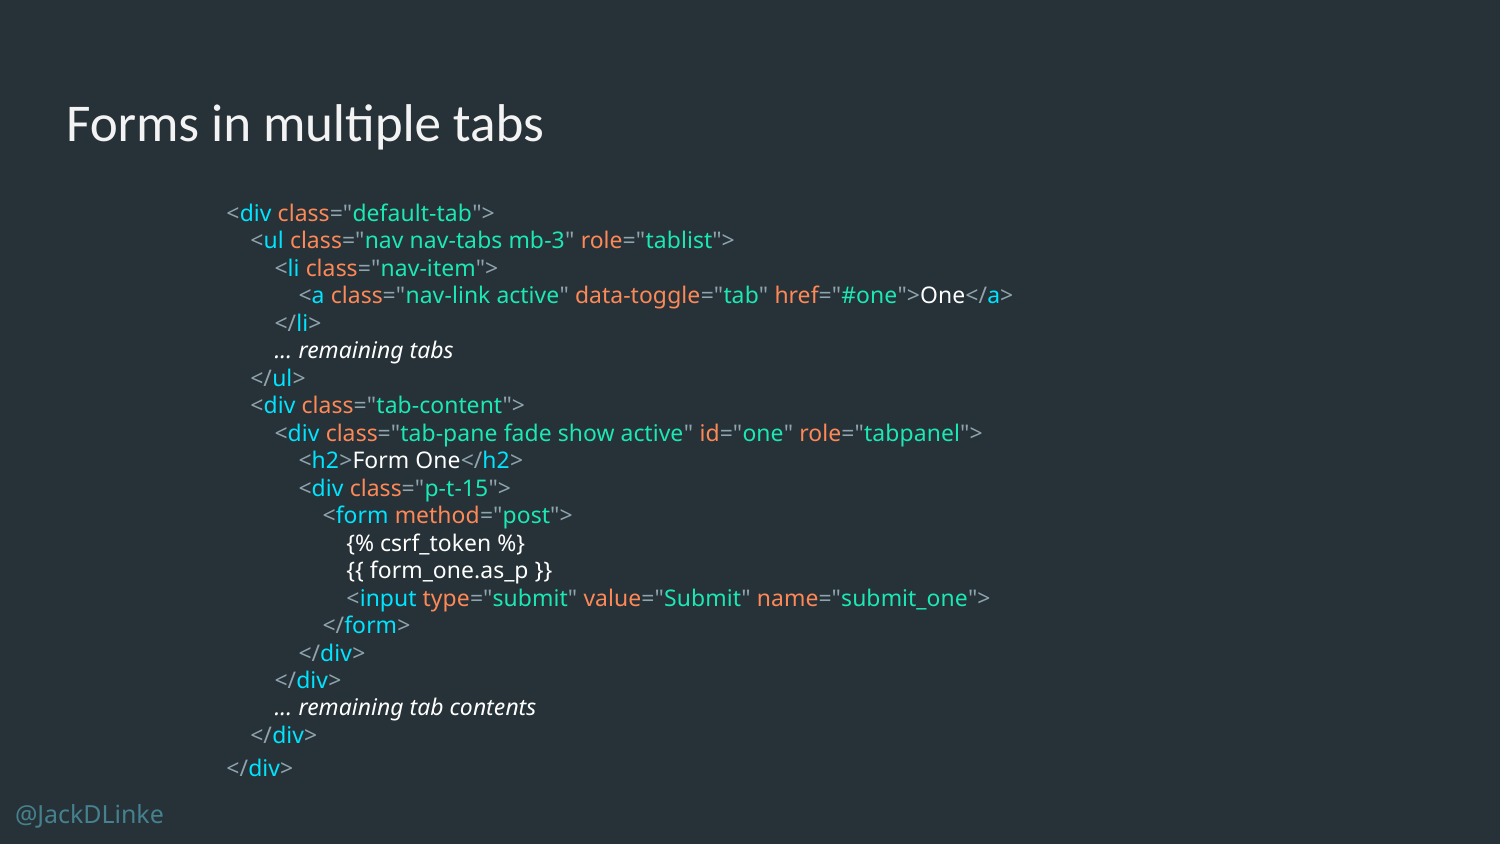

# Forms in multiple tabs
<div class="default-tab">
 <ul class="nav nav-tabs mb-3" role="tablist">
 <li class="nav-item">
 <a class="nav-link active" data-toggle="tab" href="#one">One</a>
 </li>
 ... remaining tabs
 </ul>
 <div class="tab-content">
 <div class="tab-pane fade show active" id="one" role="tabpanel">
 <h2>Form One</h2>
 <div class="p-t-15">
 <form method="post">
 {% csrf_token %}
 {{ form_one.as_p }}
 <input type="submit" value="Submit" name="submit_one">
 </form>
 </div>
 </div>
 ... remaining tab contents
 </div>
</div>